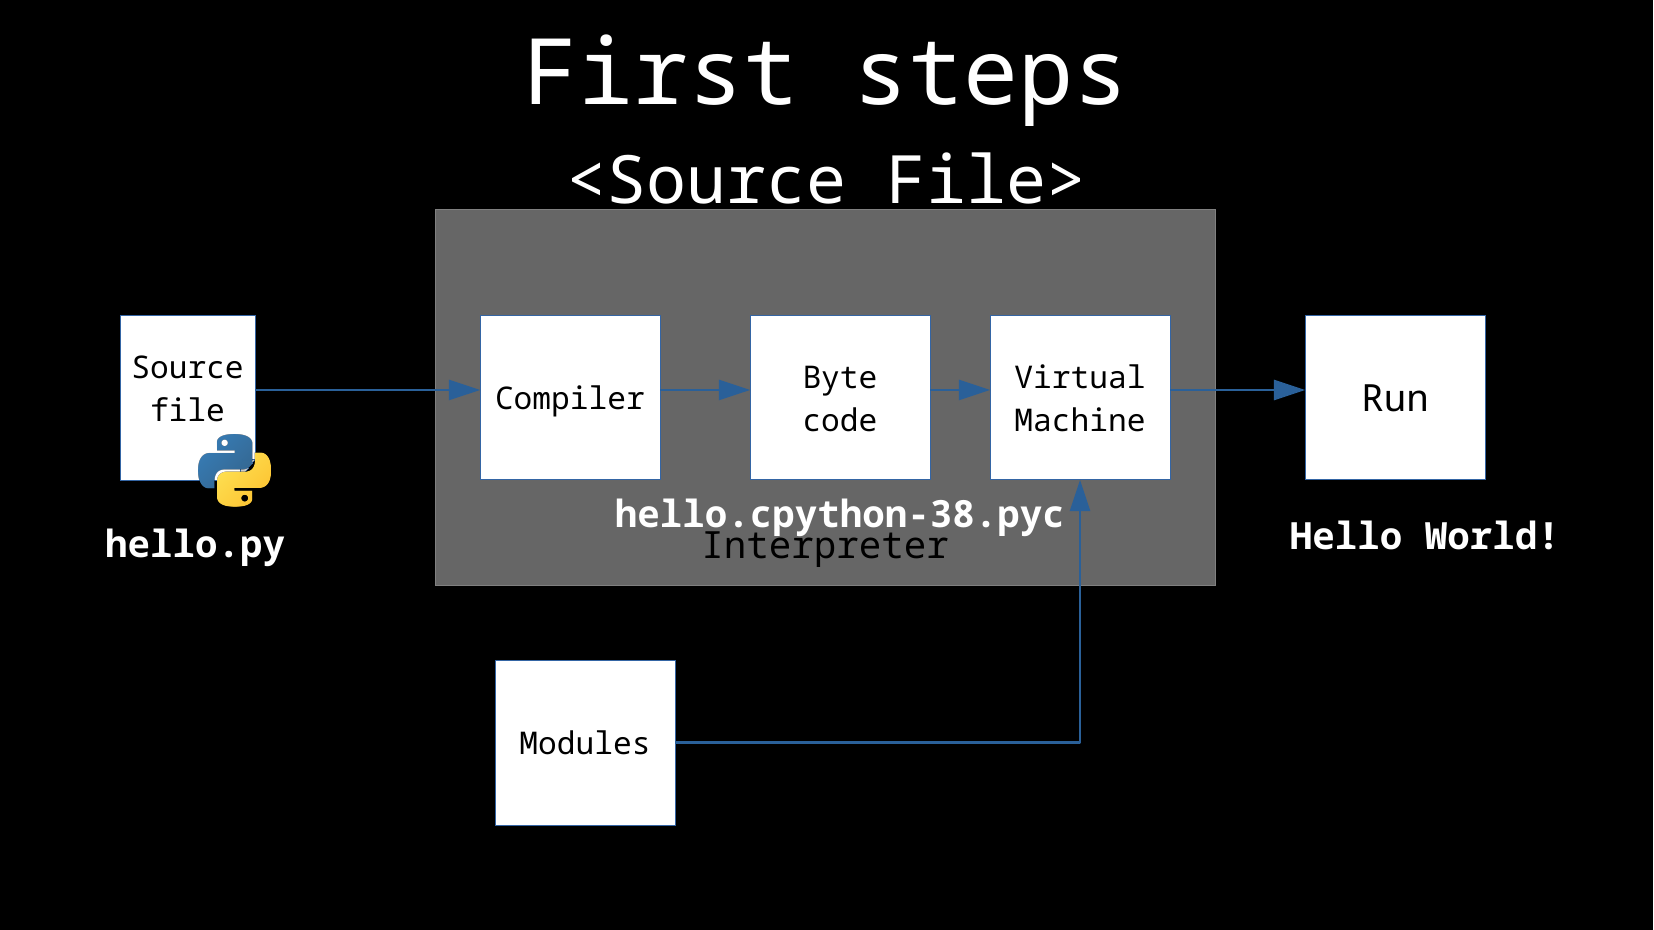

# First steps <Source File>
Interpreter
Source
file
Compiler
Byte
code
Virtual
Machine
Run
hello.cpython-38.pyc
Hello World!
hello.py
Modules